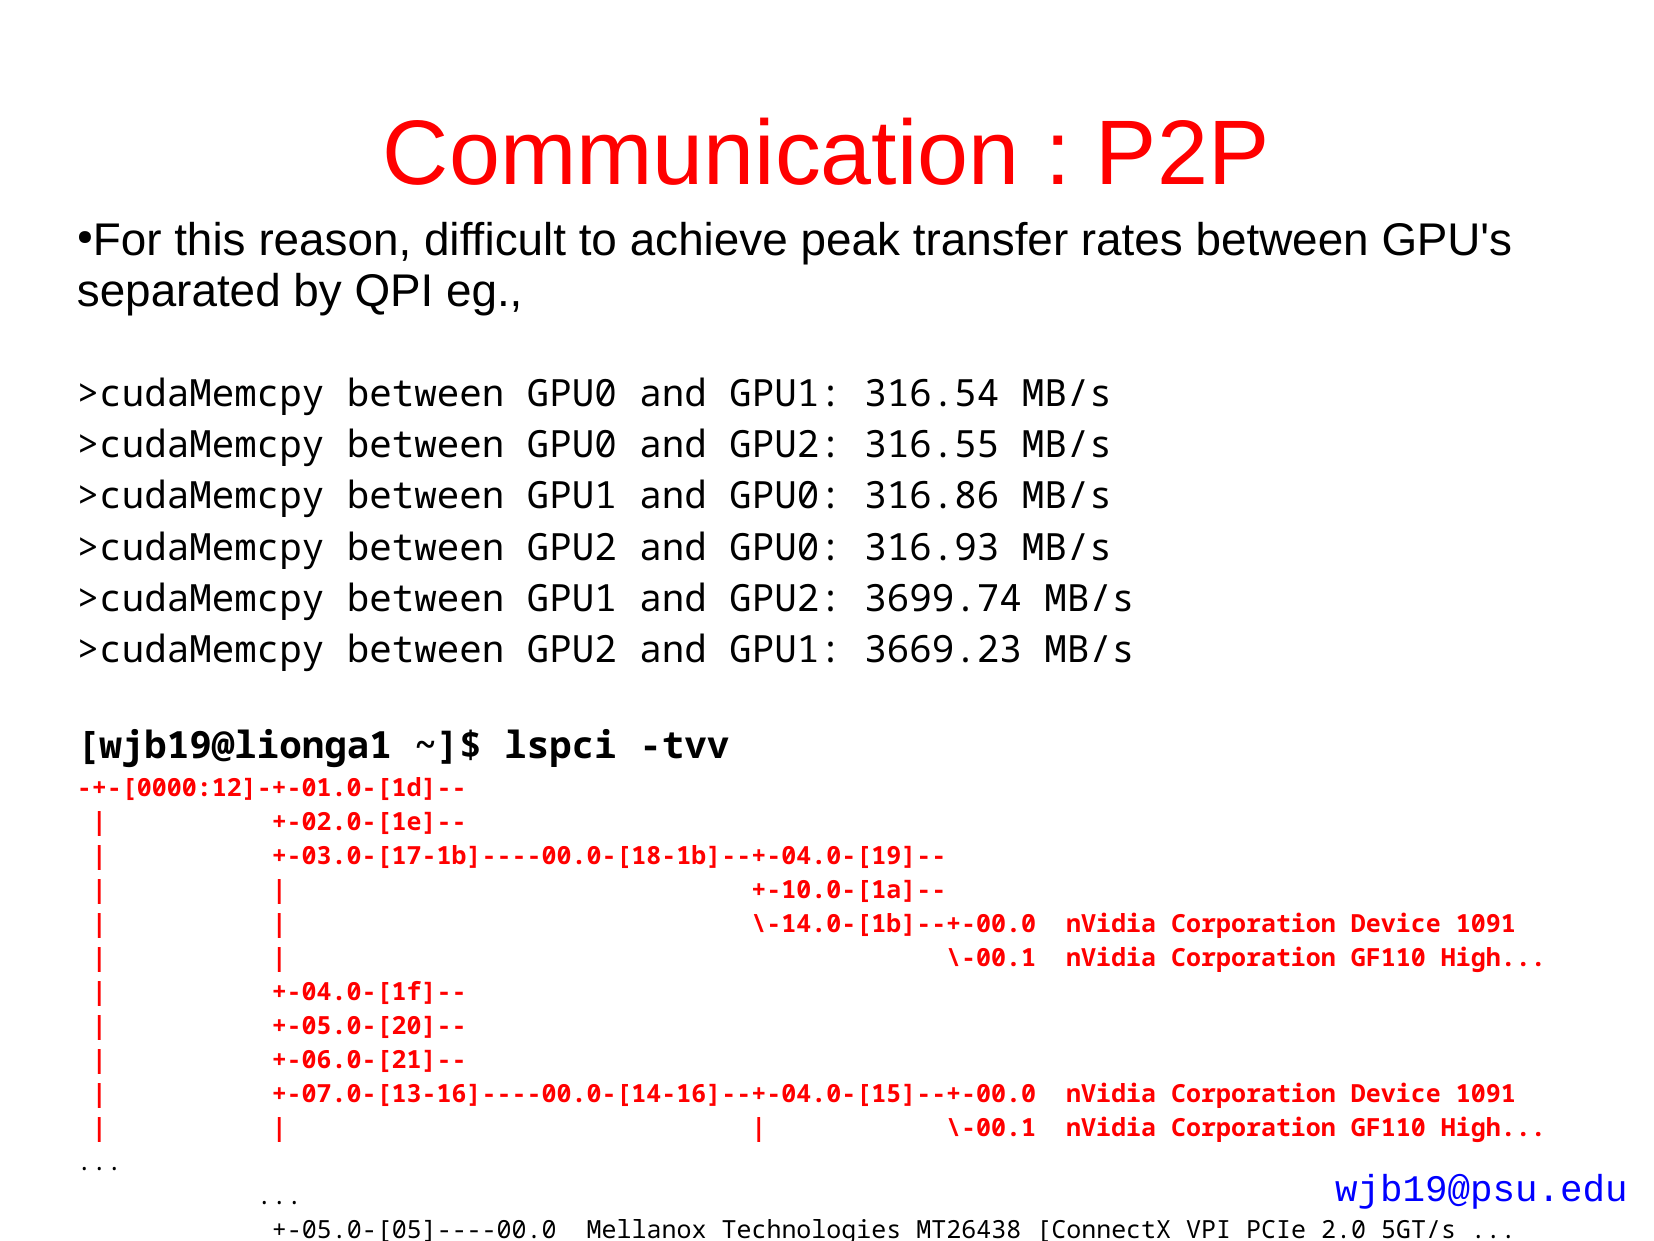

# Communication : P2P
For this reason, difficult to achieve peak transfer rates between GPU's separated by QPI eg.,
>cudaMemcpy between GPU0 and GPU1: 316.54 MB/s
>cudaMemcpy between GPU0 and GPU2: 316.55 MB/s
>cudaMemcpy between GPU1 and GPU0: 316.86 MB/s
>cudaMemcpy between GPU2 and GPU0: 316.93 MB/s
>cudaMemcpy between GPU1 and GPU2: 3699.74 MB/s
>cudaMemcpy between GPU2 and GPU1: 3669.23 MB/s
[wjb19@lionga1 ~]$ lspci -tvv
-+-[0000:12]-+-01.0-[1d]--
 | +-02.0-[1e]--
 | +-03.0-[17-1b]----00.0-[18-1b]--+-04.0-[19]--
 | | +-10.0-[1a]--
 | | \-14.0-[1b]--+-00.0 nVidia Corporation Device 1091
 | | \-00.1 nVidia Corporation GF110 High...
 | +-04.0-[1f]--
 | +-05.0-[20]--
 | +-06.0-[21]--
 | +-07.0-[13-16]----00.0-[14-16]--+-04.0-[15]--+-00.0 nVidia Corporation Device 1091
 | | | \-00.1 nVidia Corporation GF110 High...
...
 ...
 +-05.0-[05]----00.0 Mellanox Technologies MT26438 [ConnectX VPI PCIe 2.0 5GT/s ...
 +-06.0-[0e]--
 +-07.0-[06-0a]----00.0-[07-0a]--+-04.0-[08]--+-00.0 nVidia Corporation Device 1091
 | | \-00.1 nVidia Corporation GF110 High...
 | +-10.0-[09]--
 | \-14.0-[0a]--
wjb19@psu.edu